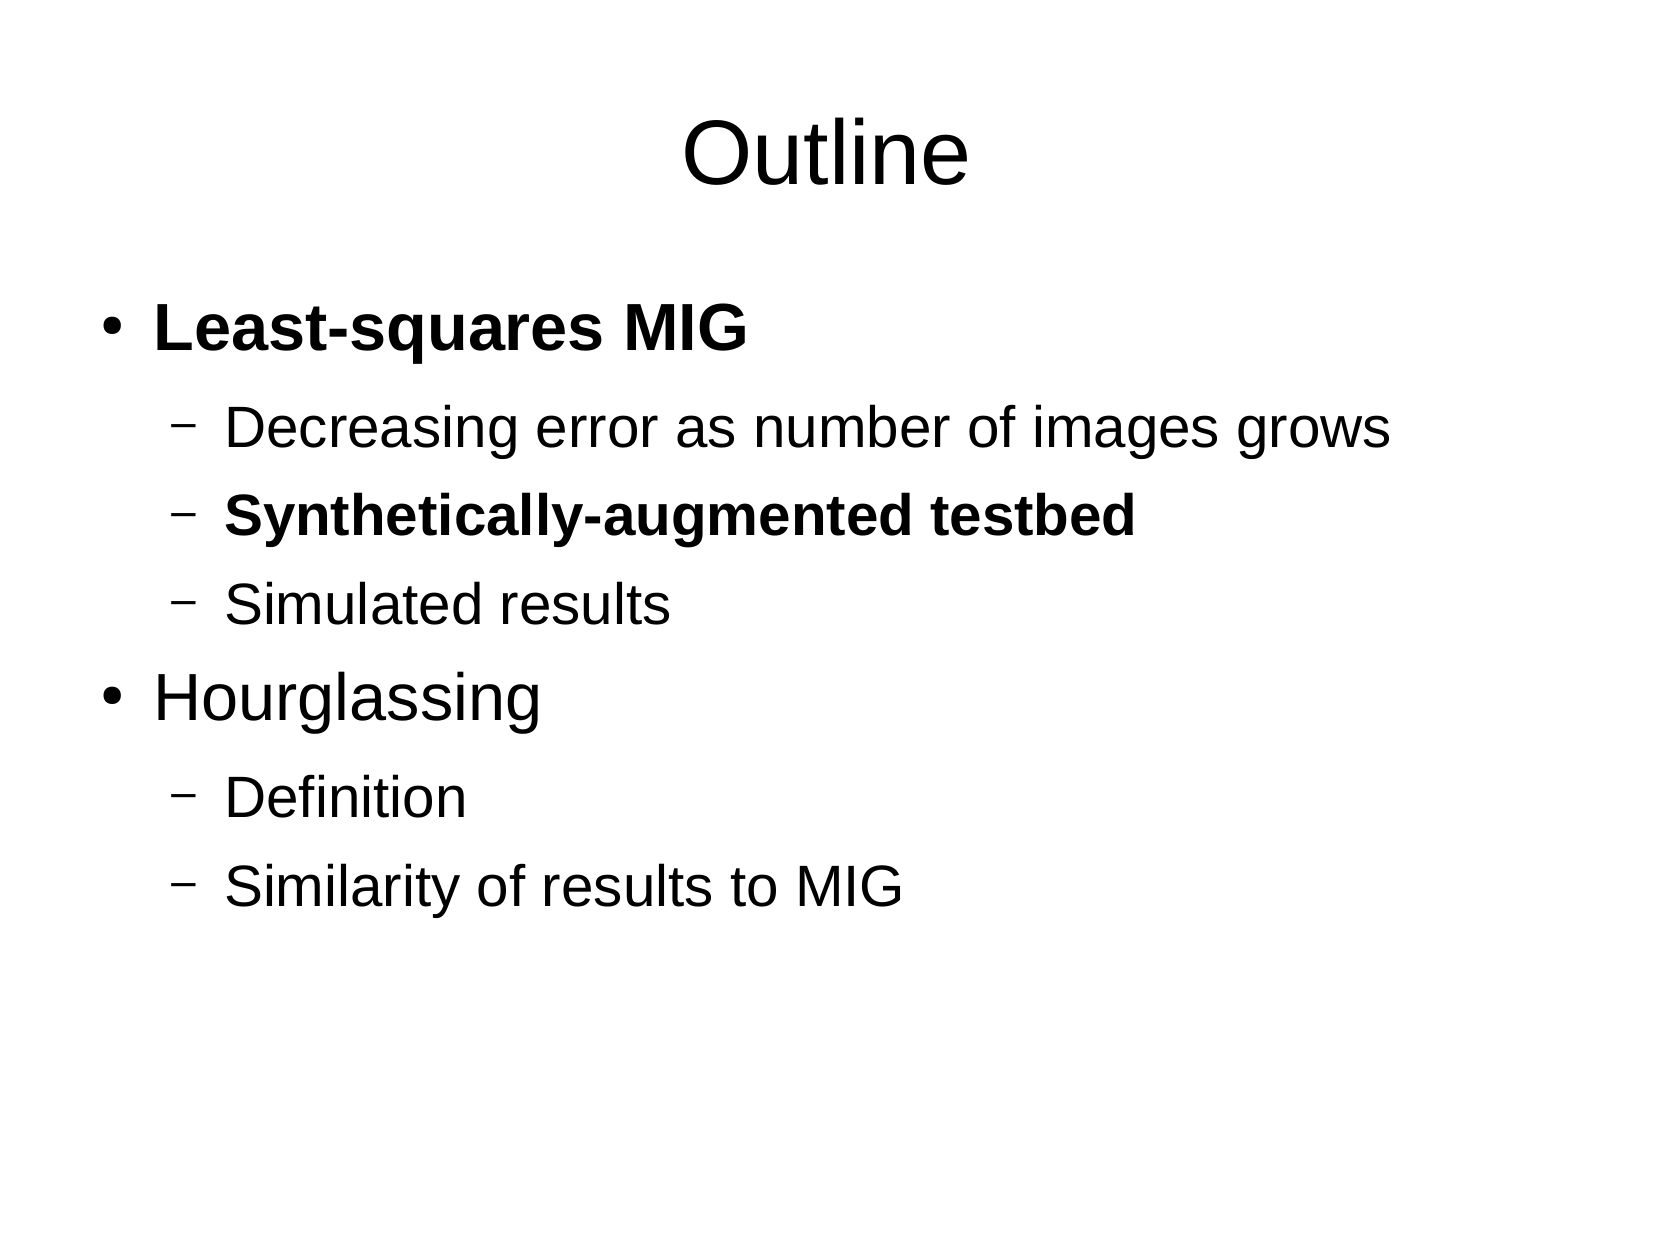

# Outline
Least-squares MIG
Decreasing error as number of images grows
Synthetically-augmented testbed
Simulated results
Hourglassing
Definition
Similarity of results to MIG